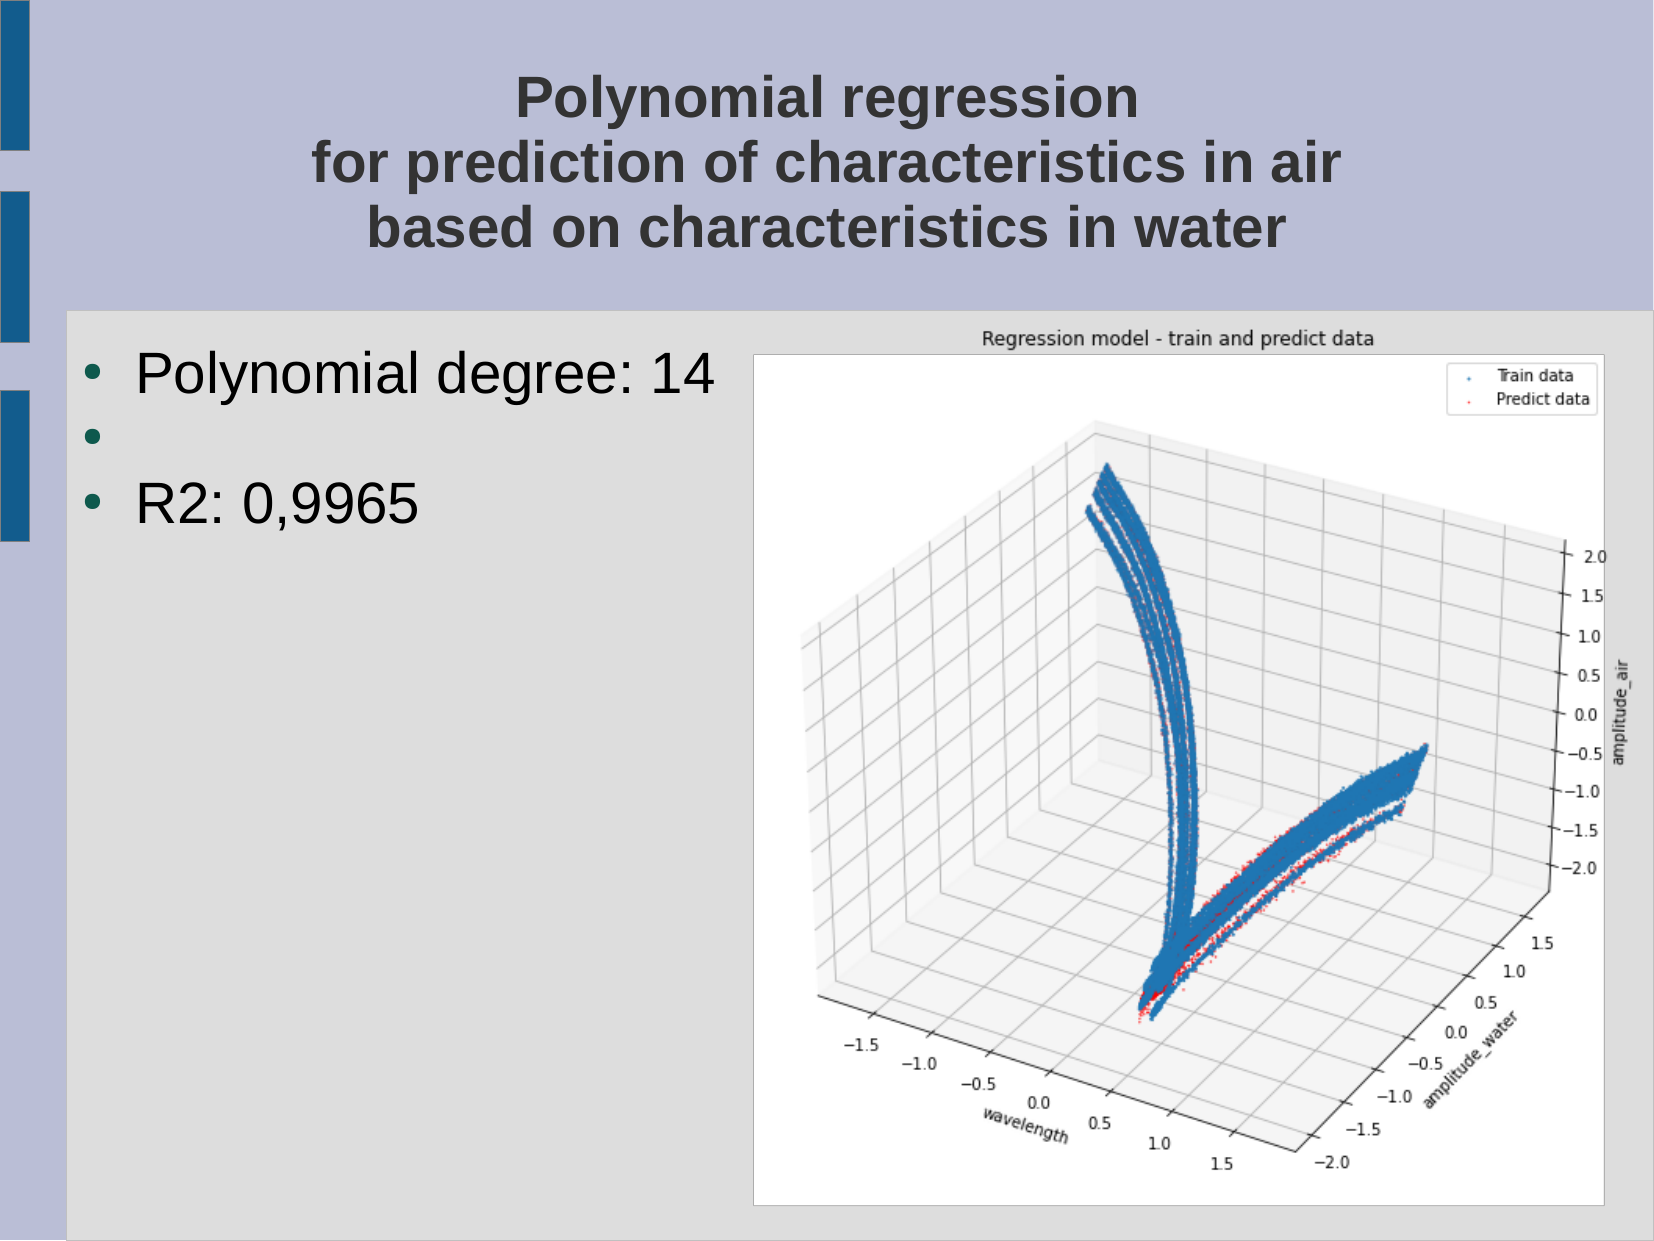

# Polynomial regression for prediction of characteristics in air based on characteristics in water
Polynomial degree: 14
R2: 0,9965